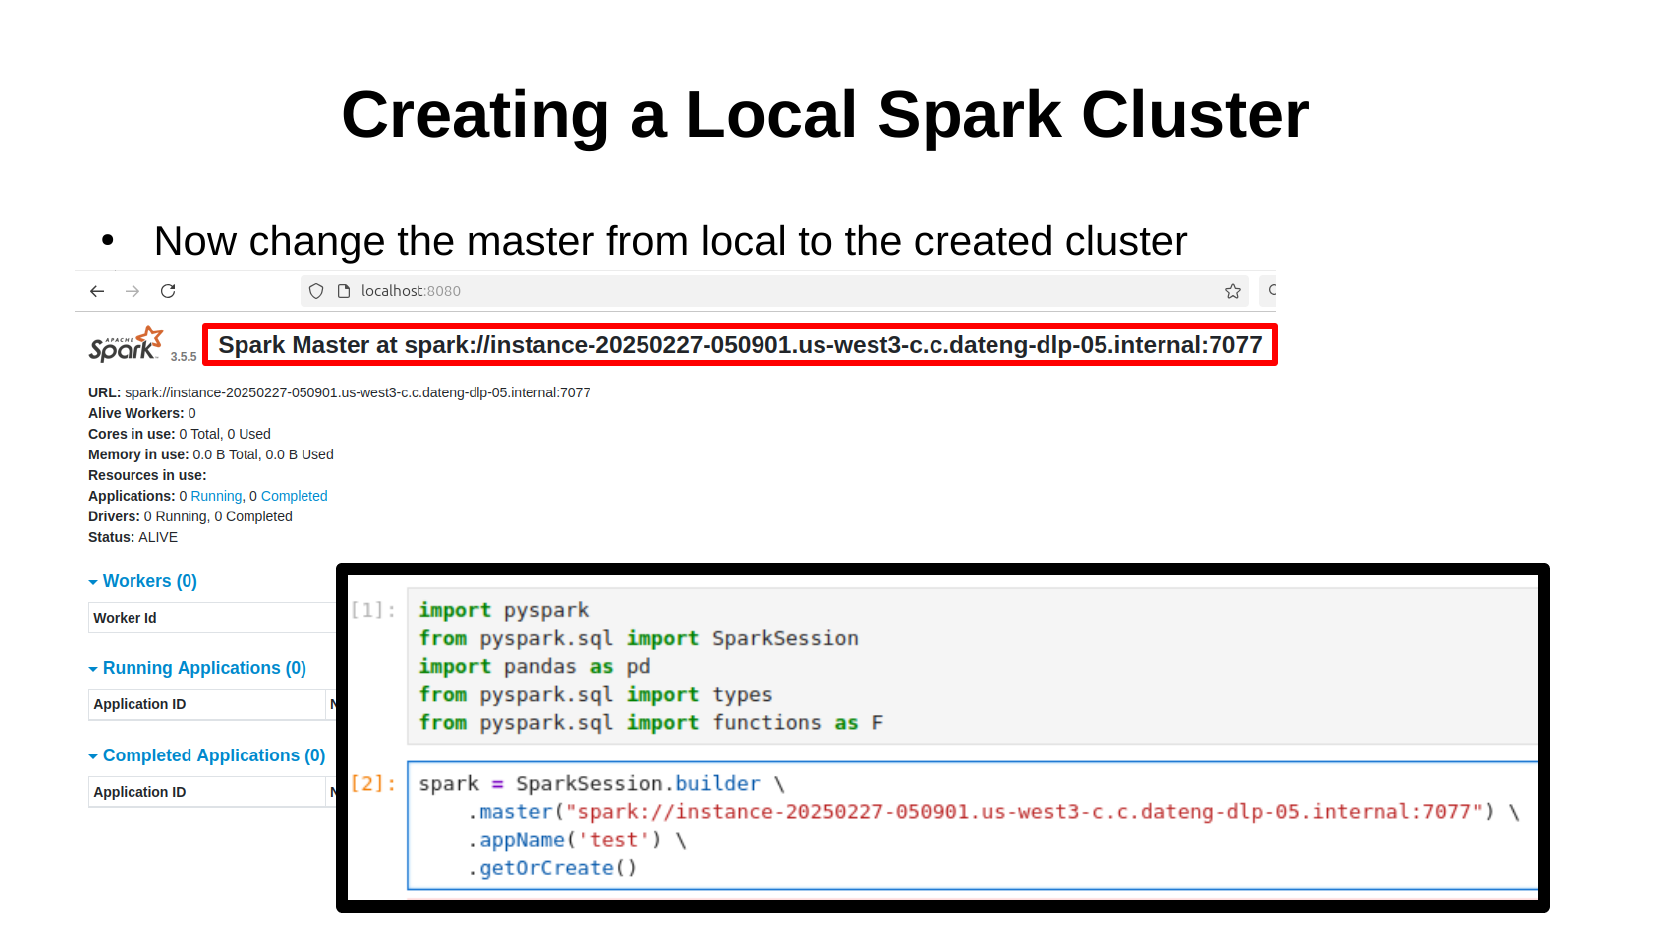

# Creating a Local Spark Cluster
Now change the master from local to the created cluster